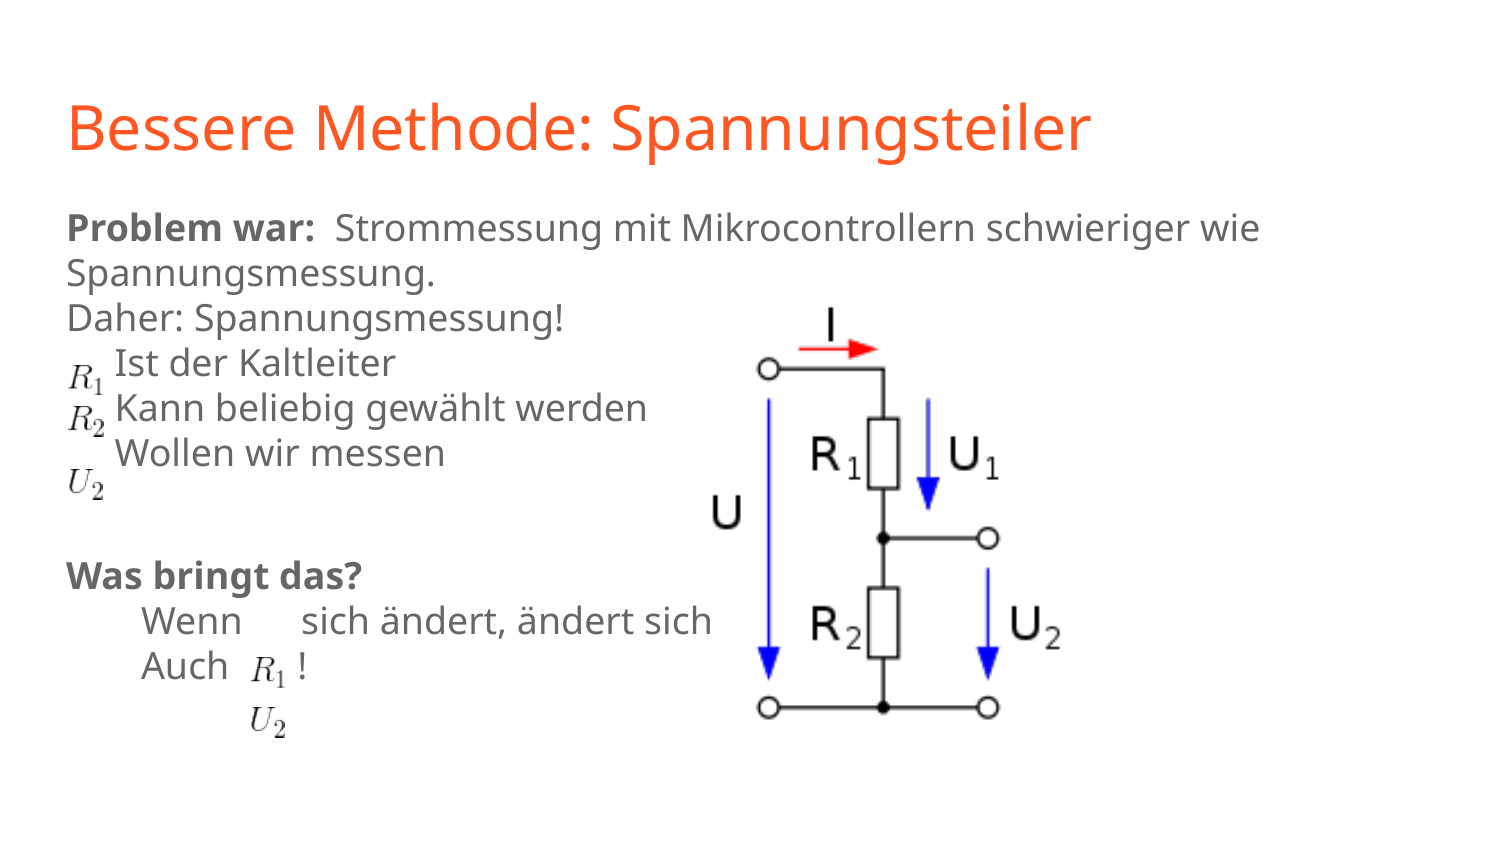

# Bessere Methode: Spannungsteiler
Problem war: Strommessung mit Mikrocontrollern schwieriger wie Spannungsmessung.
Daher: Spannungsmessung!
 Ist der Kaltleiter
 Kann beliebig gewählt werden
 Wollen wir messen
Was bringt das?
	Wenn sich ändert, ändert sich
	Auch !